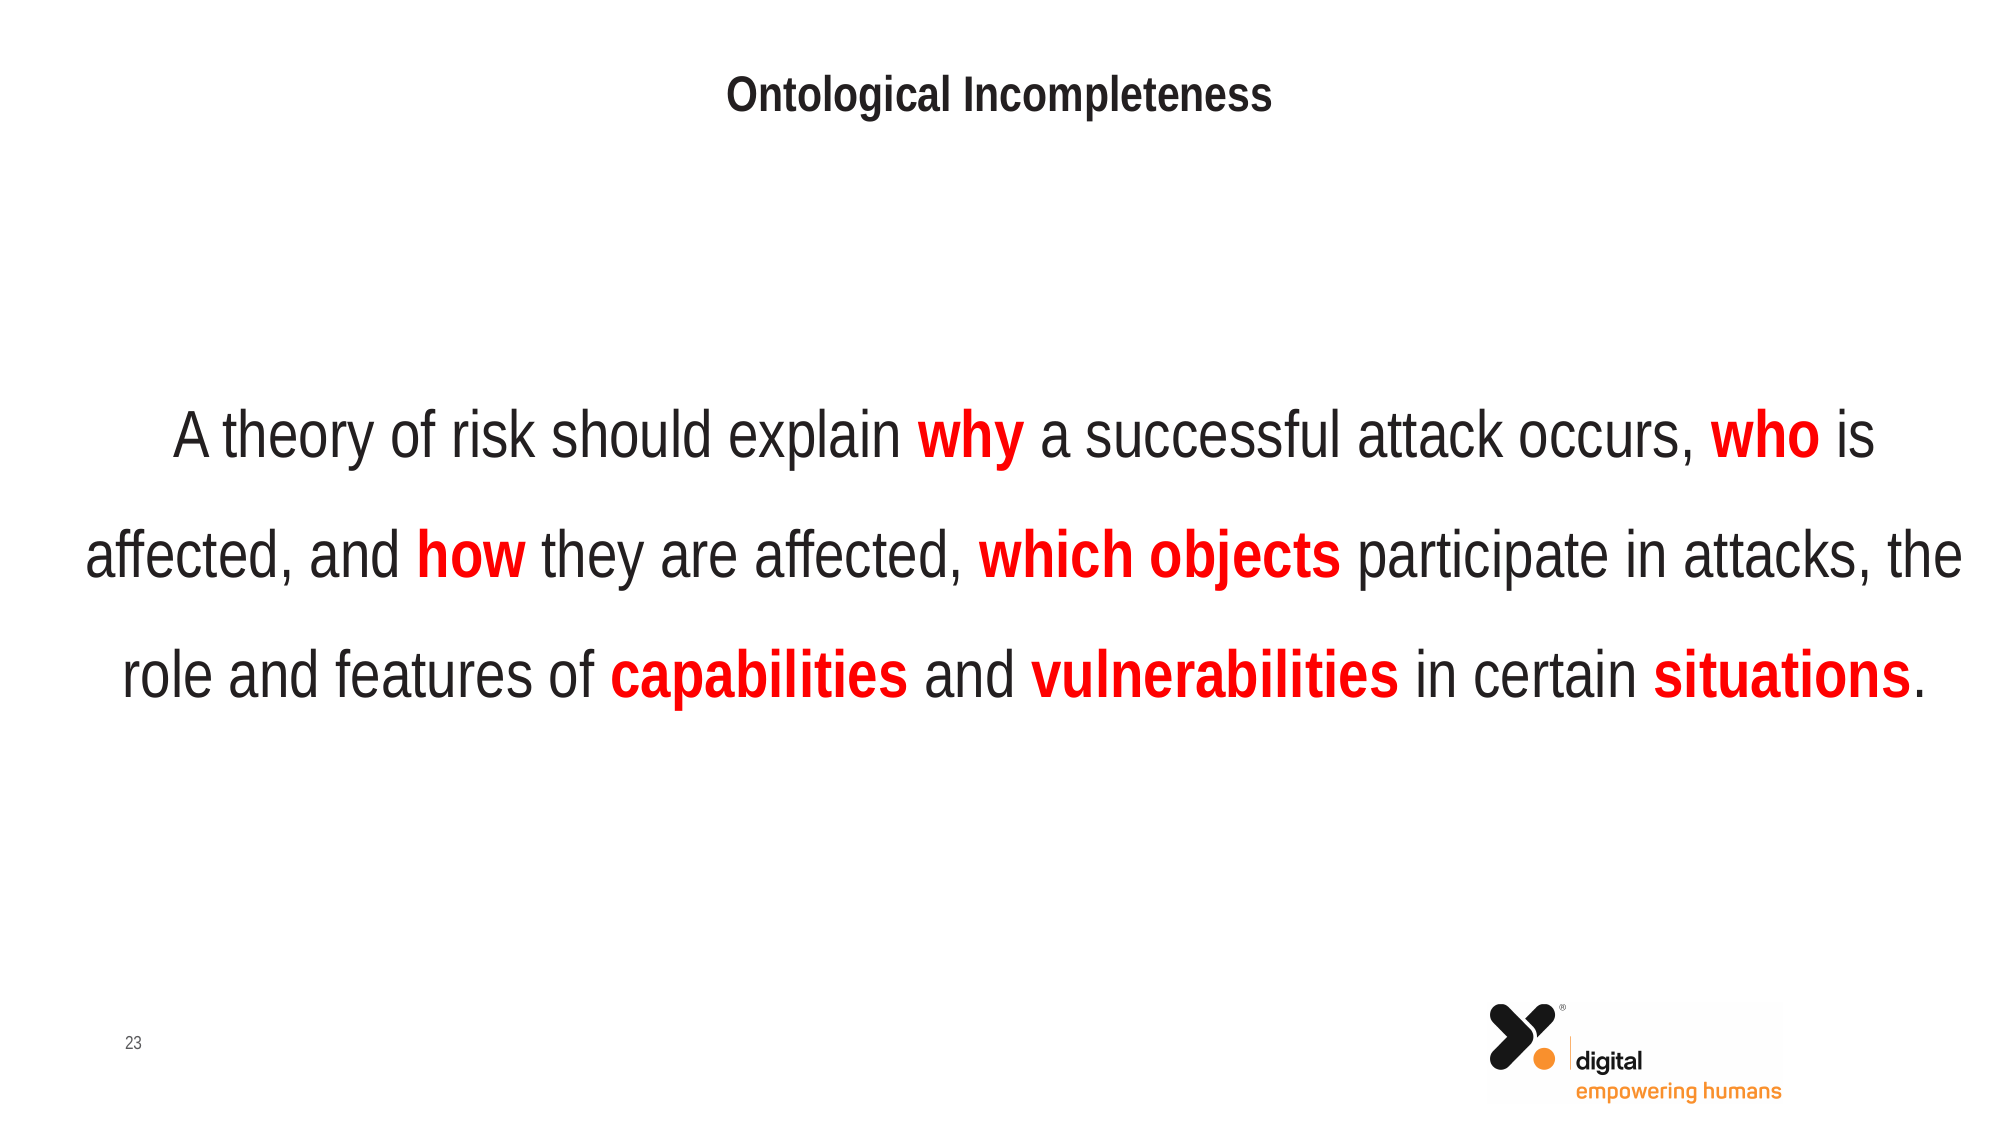

Ontological Incompleteness
A theory of risk should explain why a successful attack occurs, who is affected, and how they are affected, which objects participate in attacks, the role and features of capabilities and vulnerabilities in certain situations.
#